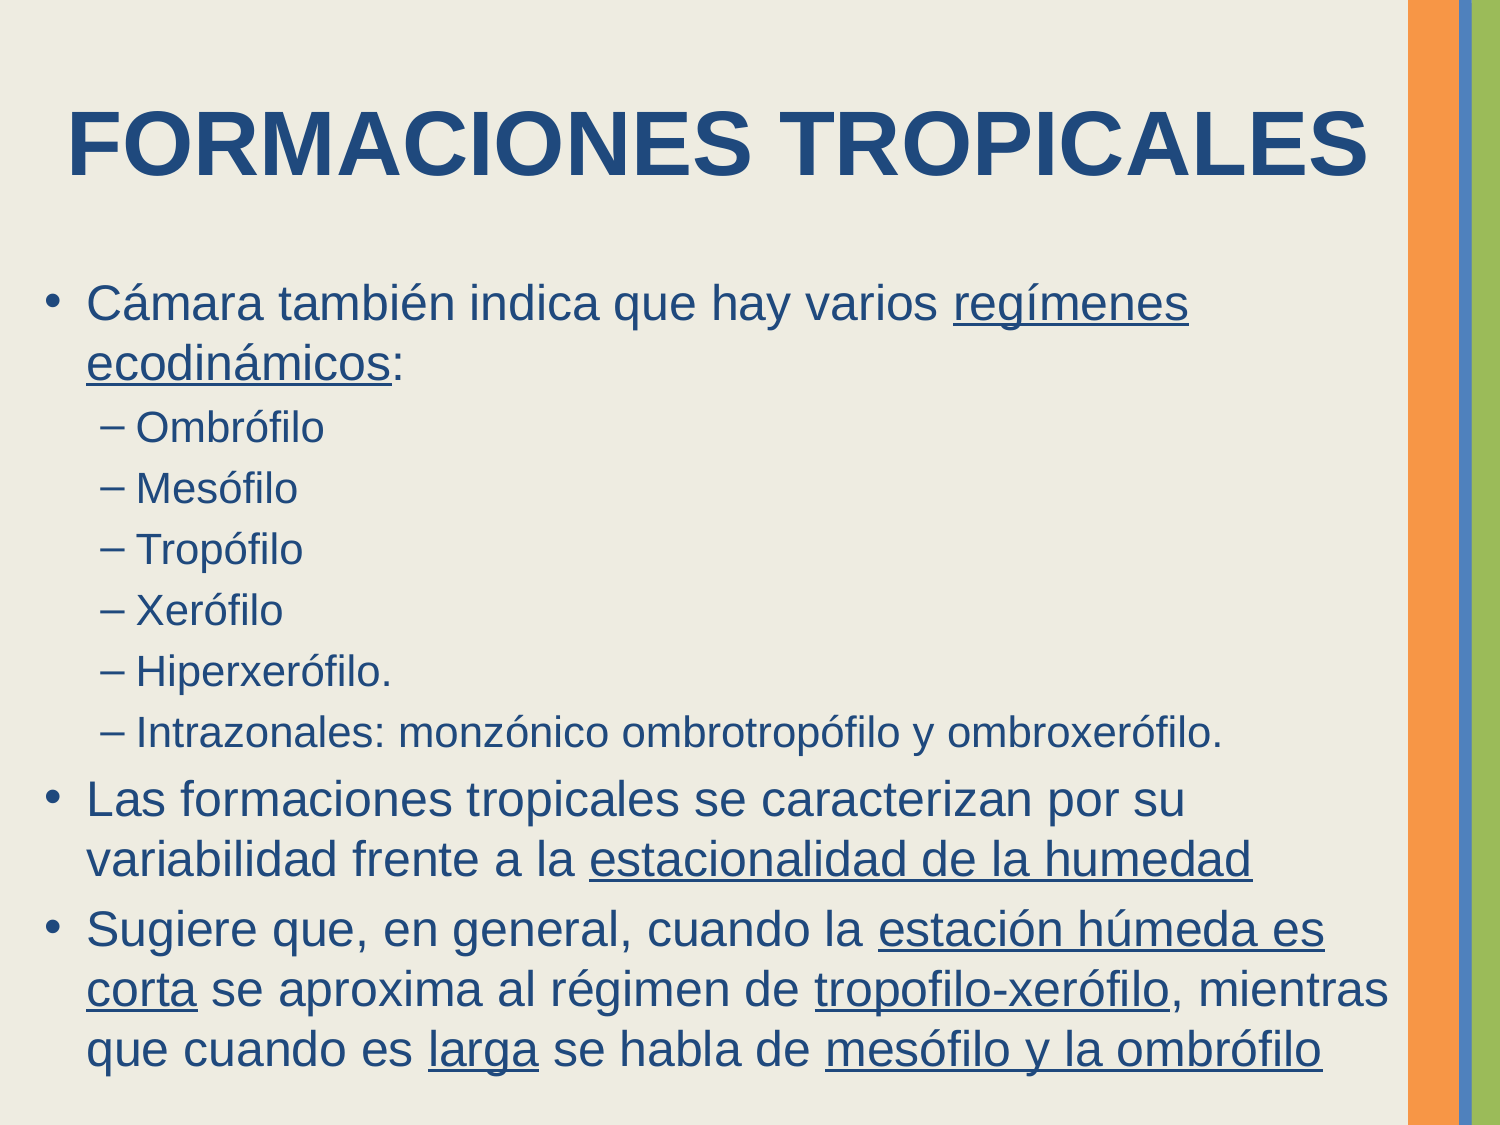

# Formaciones tropicales
Cámara también indica que hay varios regímenes ecodinámicos:
Ombrófilo
Mesófilo
Tropófilo
Xerófilo
Hiperxerófilo.
Intrazonales: monzónico ombrotropófilo y ombroxerófilo.
Las formaciones tropicales se caracterizan por su variabilidad frente a la estacionalidad de la humedad
Sugiere que, en general, cuando la estación húmeda es corta se aproxima al régimen de tropofilo-xerófilo, mientras que cuando es larga se habla de mesófilo y la ombrófilo